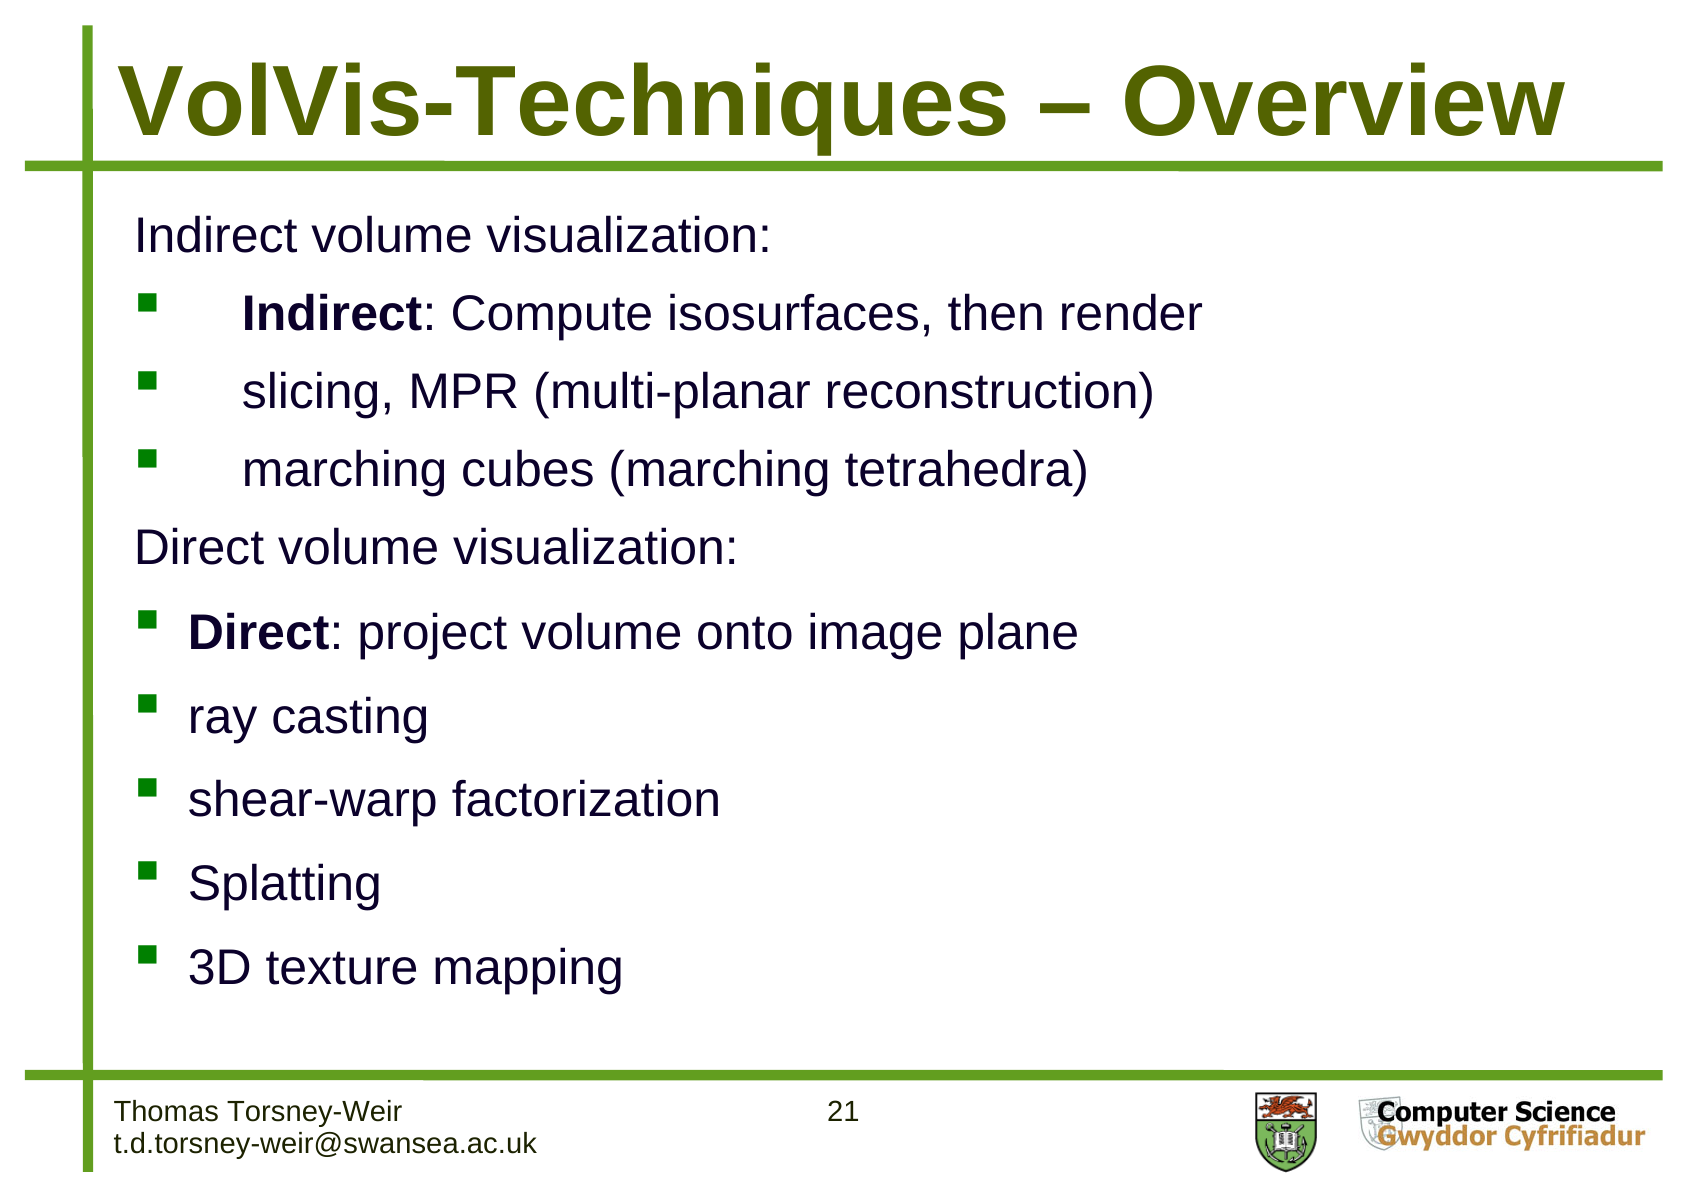

# VolVis-Techniques – Overview
Indirect volume visualization:
Indirect: Compute isosurfaces, then render
slicing, MPR (multi-planar reconstruction)
marching cubes (marching tetrahedra)
Direct volume visualization:
Direct: project volume onto image plane
ray casting
shear-warp factorization
Splatting
3D texture mapping